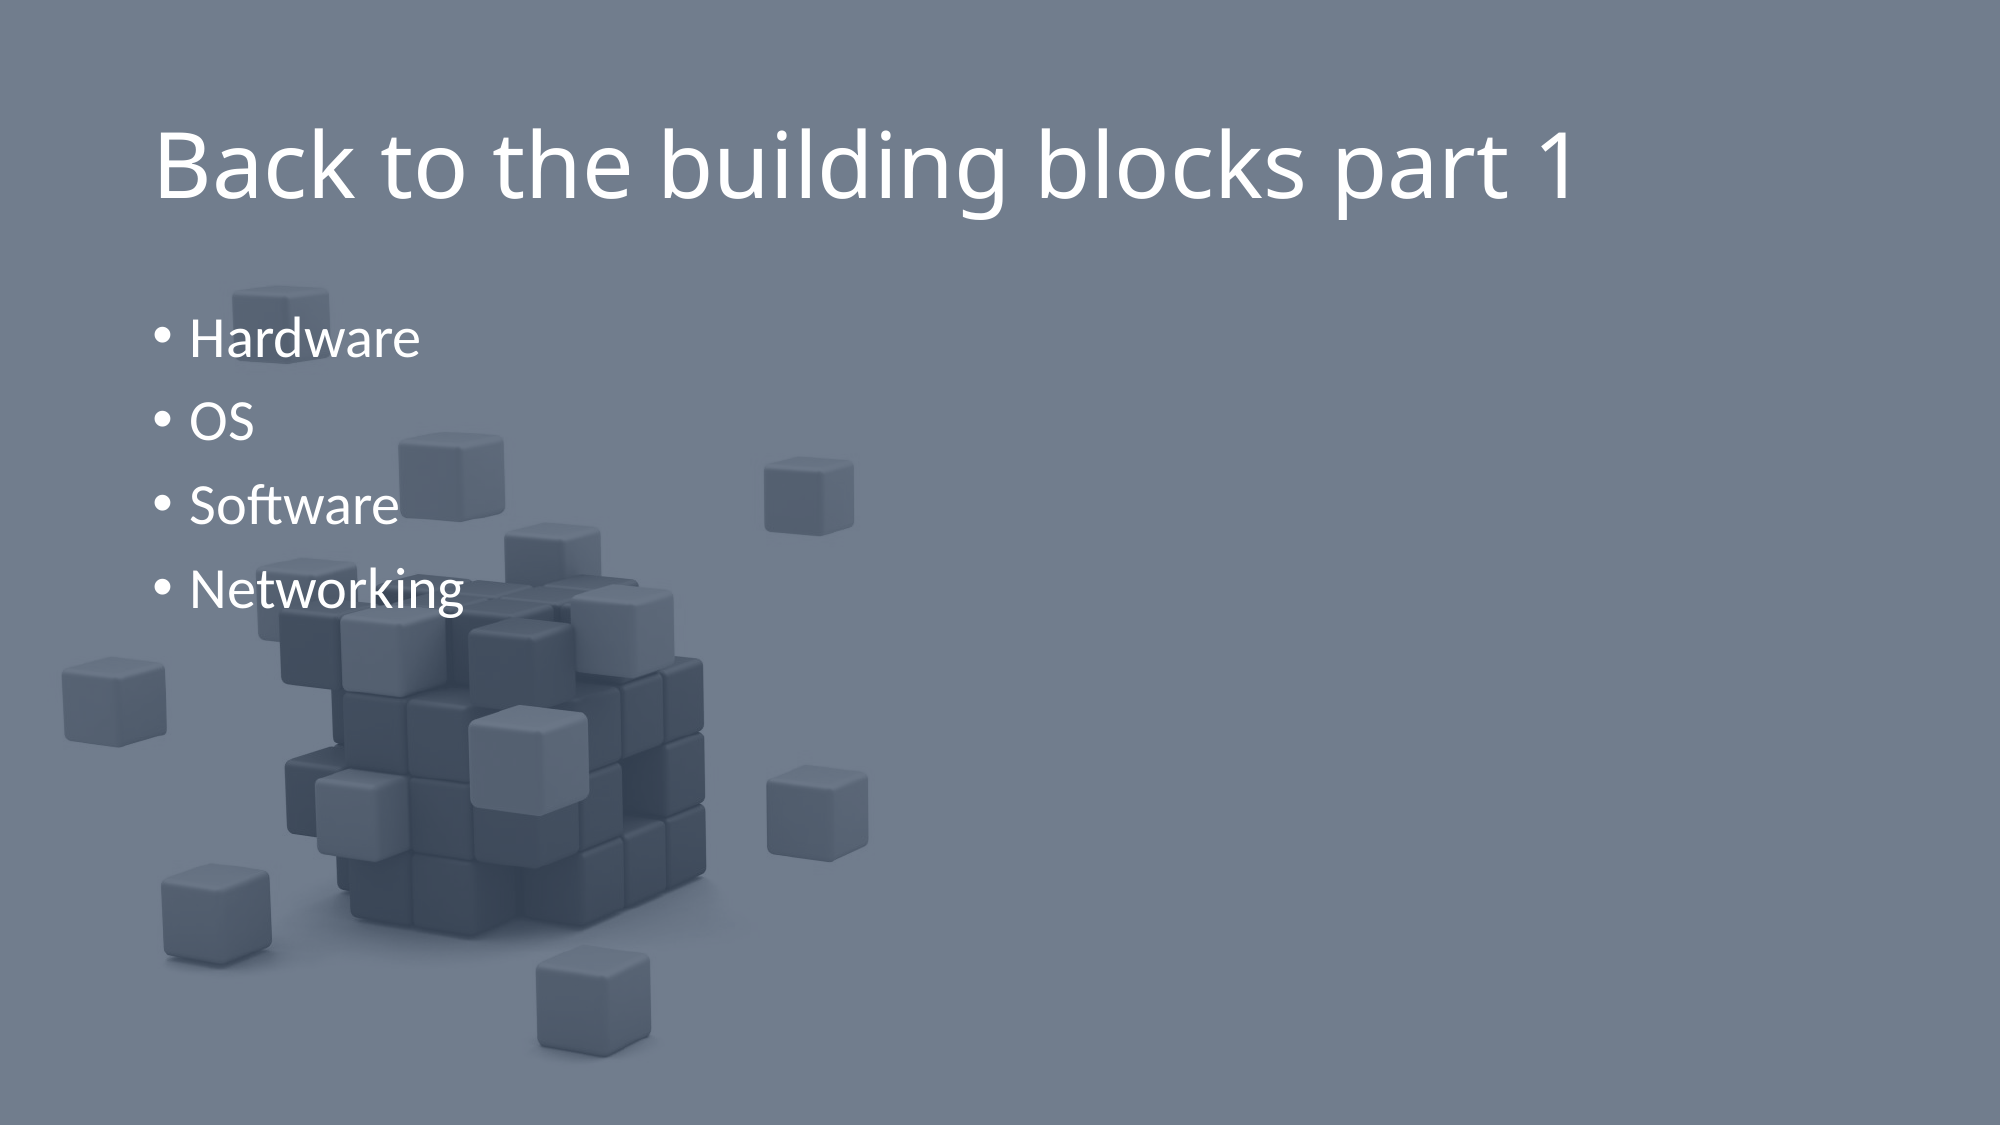

# Back to the building blocks part 1
Hardware
OS
Software
Networking